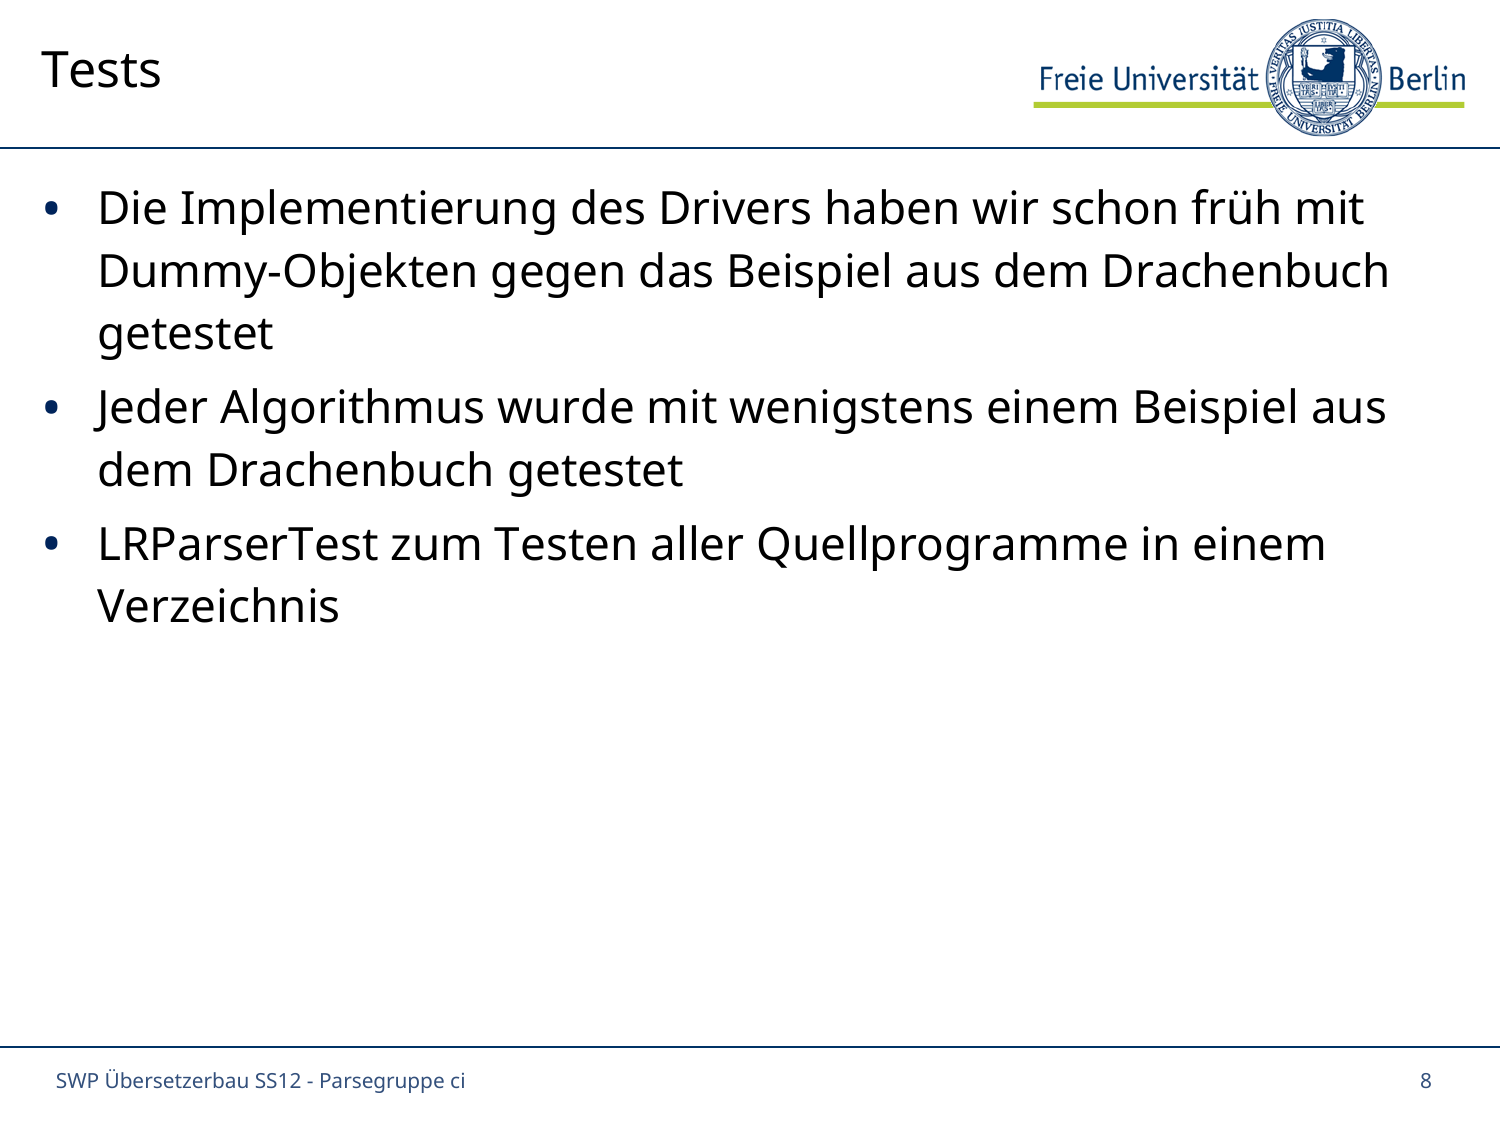

# Tests
Die Implementierung des Drivers haben wir schon früh mit Dummy-Objekten gegen das Beispiel aus dem Drachenbuch getestet
Jeder Algorithmus wurde mit wenigstens einem Beispiel aus dem Drachenbuch getestet
LRParserTest zum Testen aller Quellprogramme in einem Verzeichnis
SWP Übersetzerbau SS12 - Parsegruppe ci
8